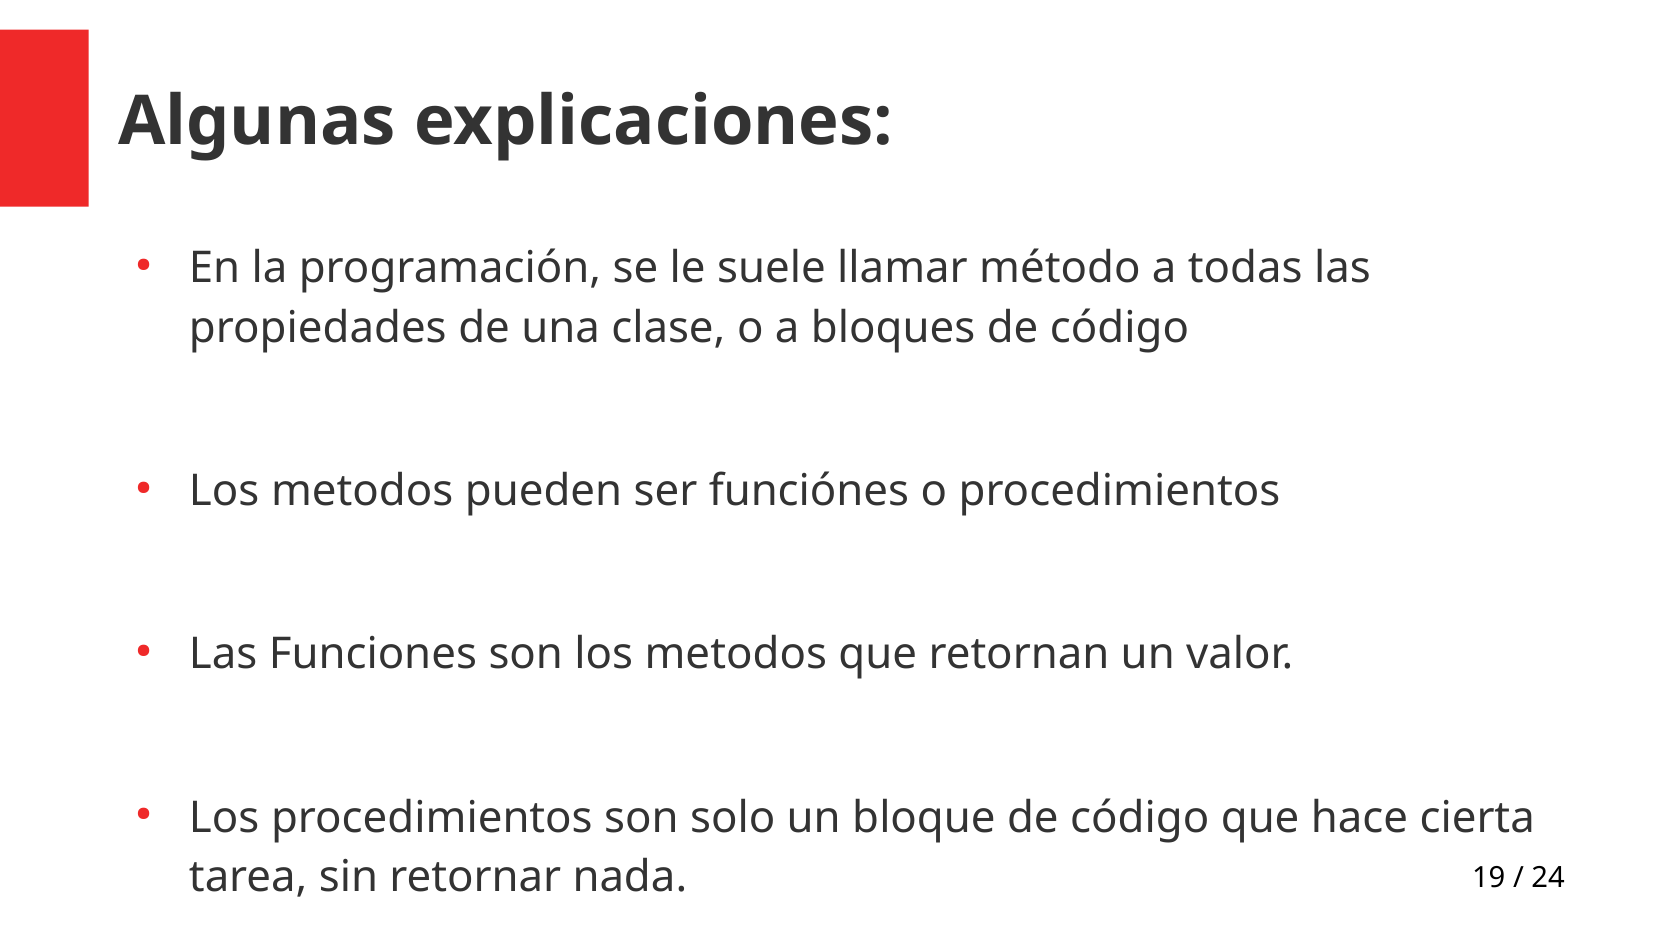

# Algunas explicaciones:
En la programación, se le suele llamar método a todas las propiedades de una clase, o a bloques de código
Los metodos pueden ser funciónes o procedimientos
Las Funciones son los metodos que retornan un valor.
Los procedimientos son solo un bloque de código que hace cierta tarea, sin retornar nada.
19